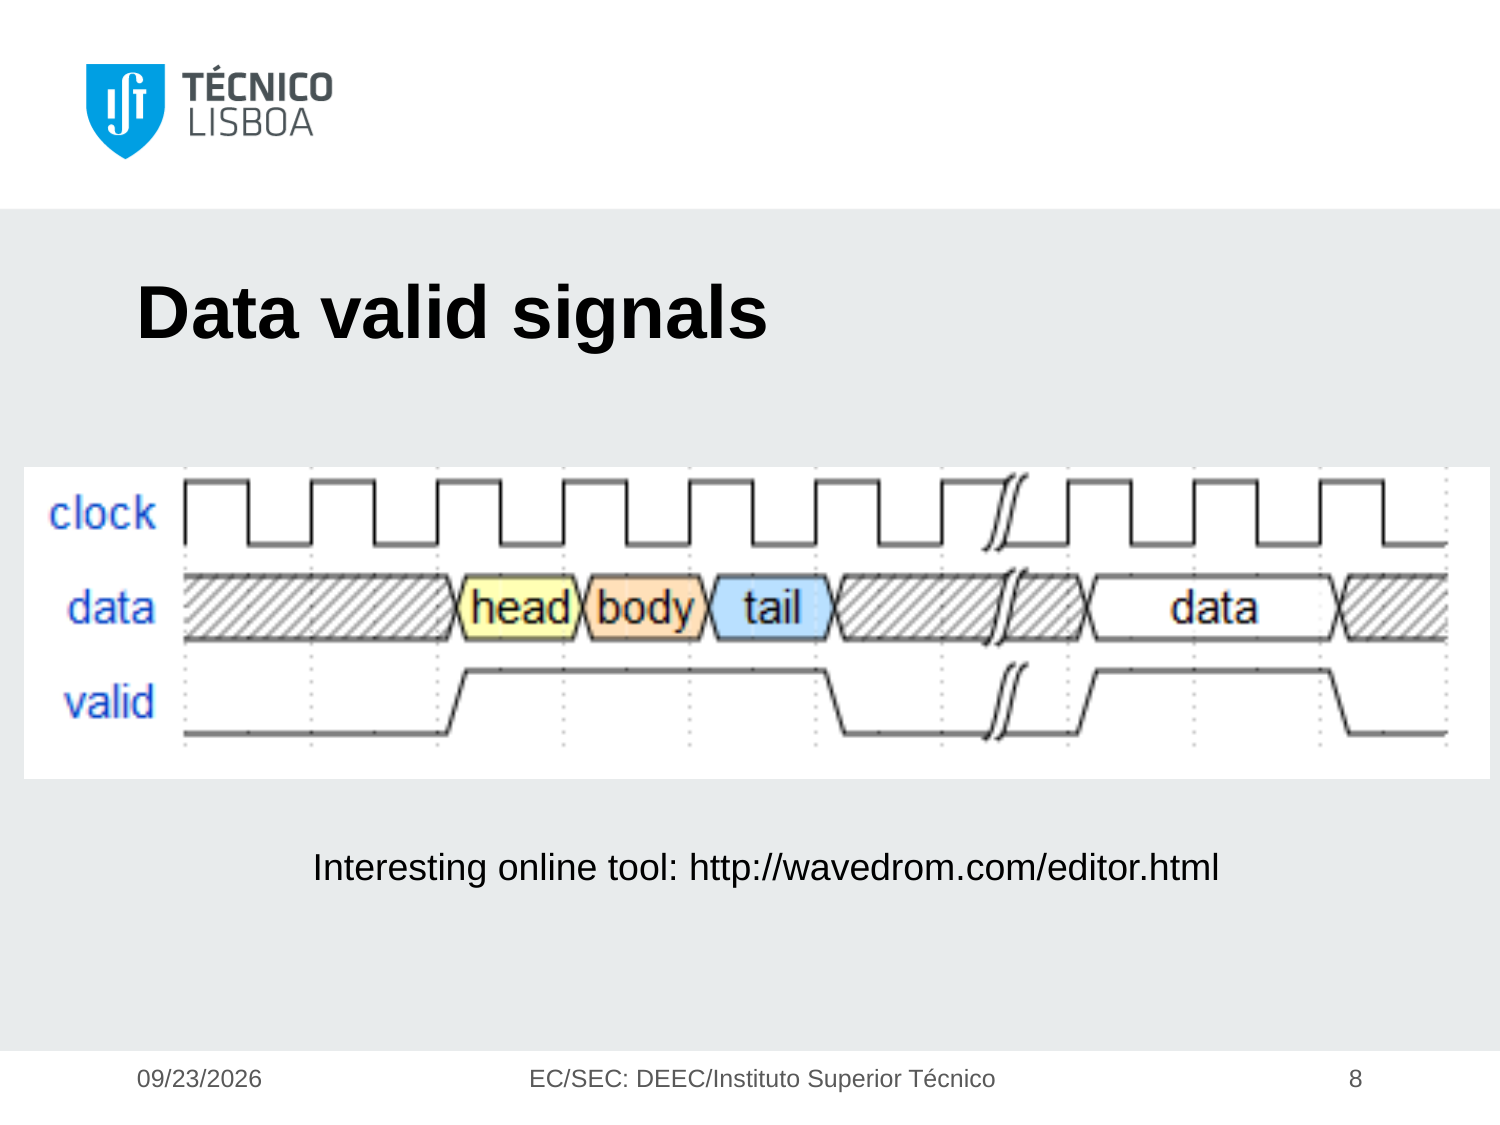

# Data valid signals
Interesting online tool: http://wavedrom.com/editor.html
EC/SEC: DEEC/Instituto Superior Técnico